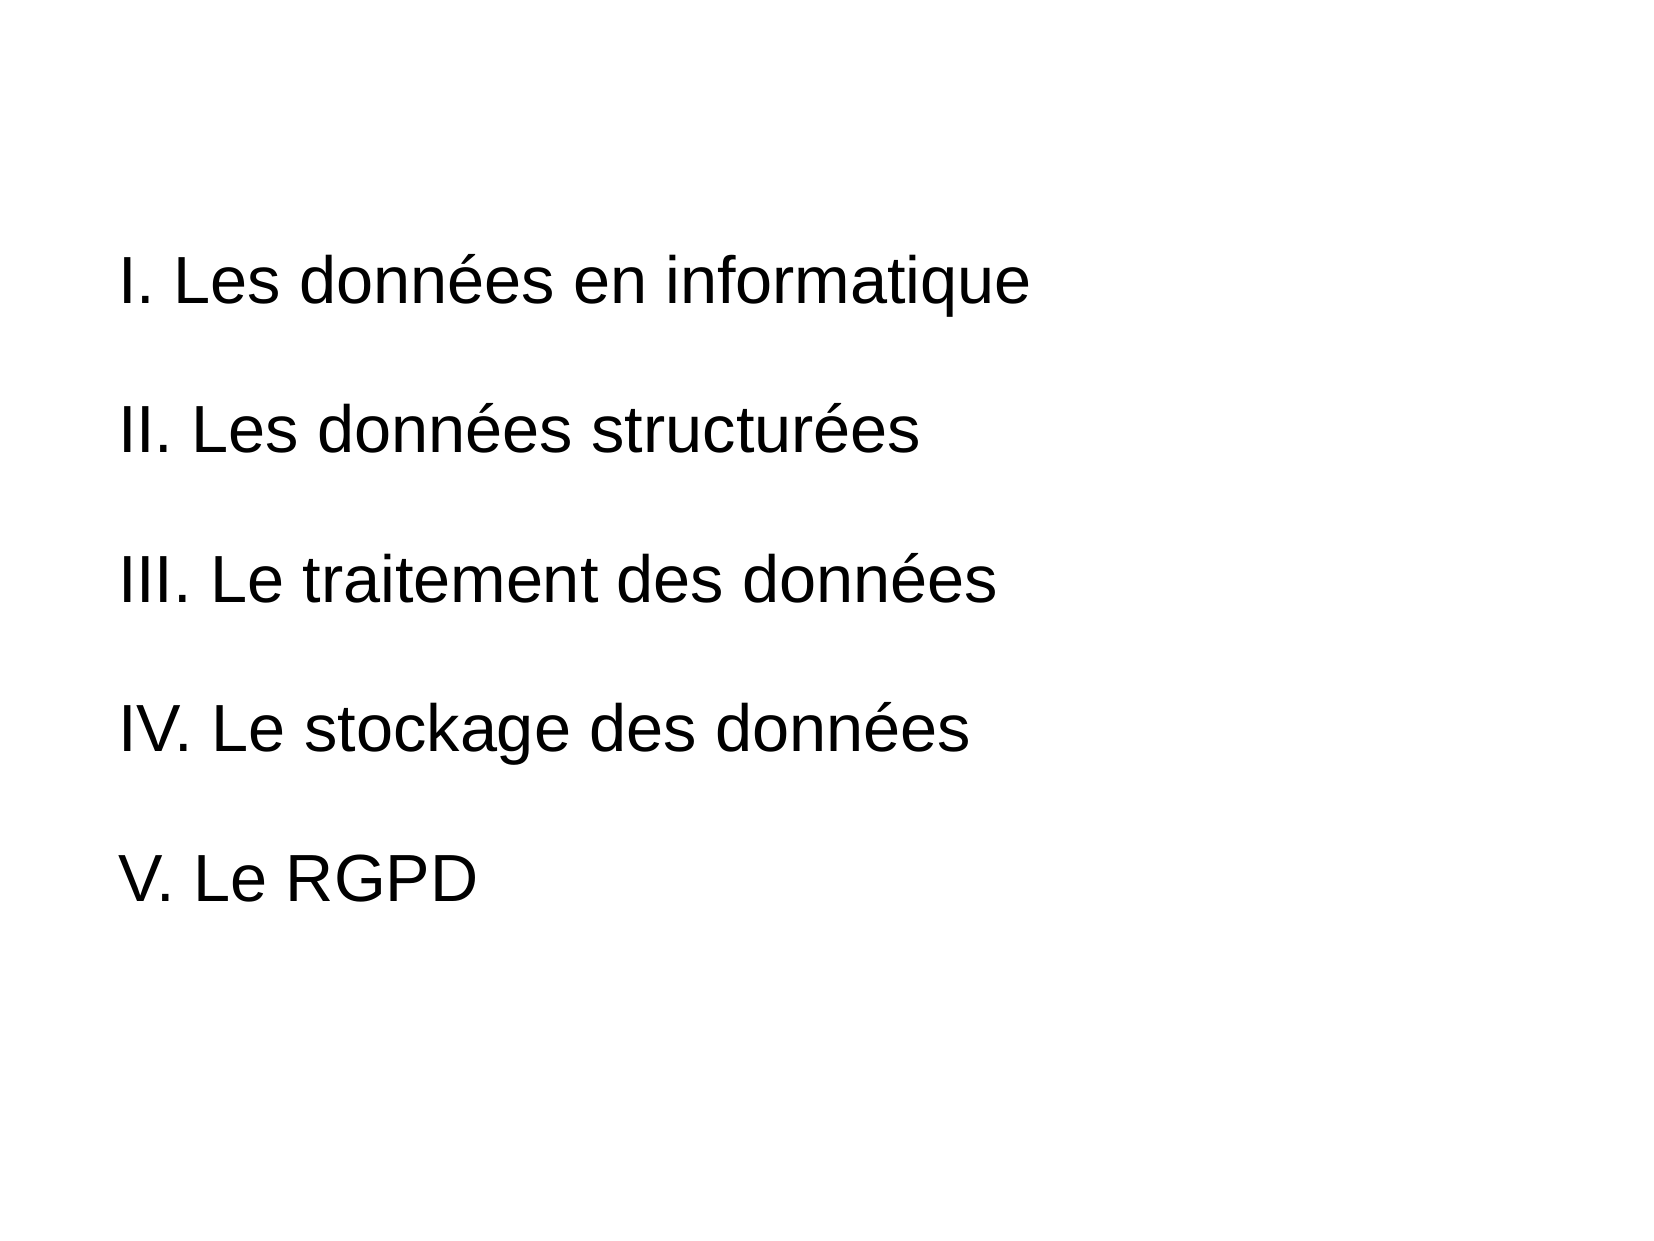

# I. Les données en informatique
II. Les données structurées
III. Le traitement des données
IV. Le stockage des données
V. Le RGPD